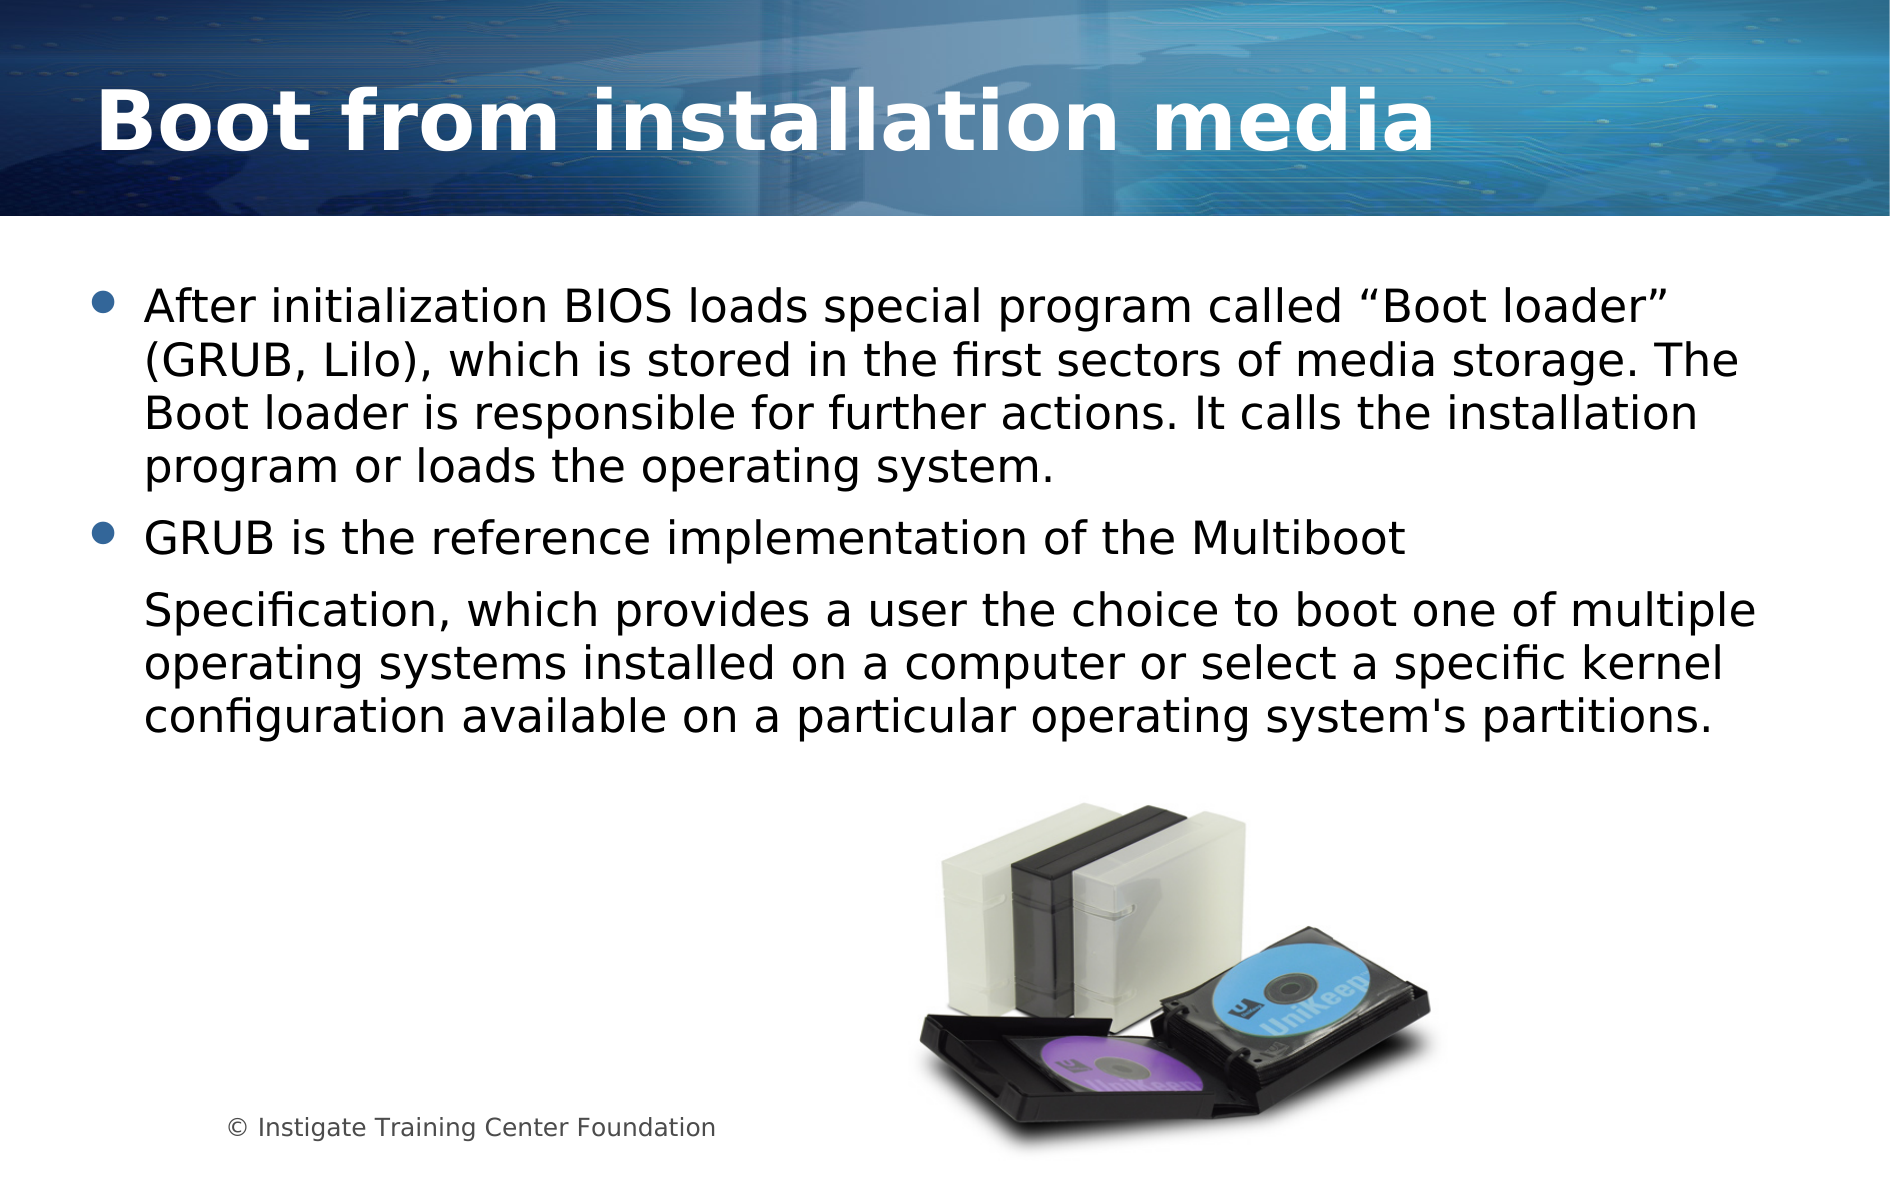

# Boot from installation media
After initialization BIOS loads special program called “Boot loader” (GRUB, Lilo), which is stored in the first sectors of media storage. The Boot loader is responsible for further actions. It calls the installation program or loads the operating system.
GRUB is the reference implementation of the Multiboot
Specification, which provides a user the choice to boot one of multiple operating systems installed on a computer or select a specific kernel configuration available on a particular operating system's partitions.